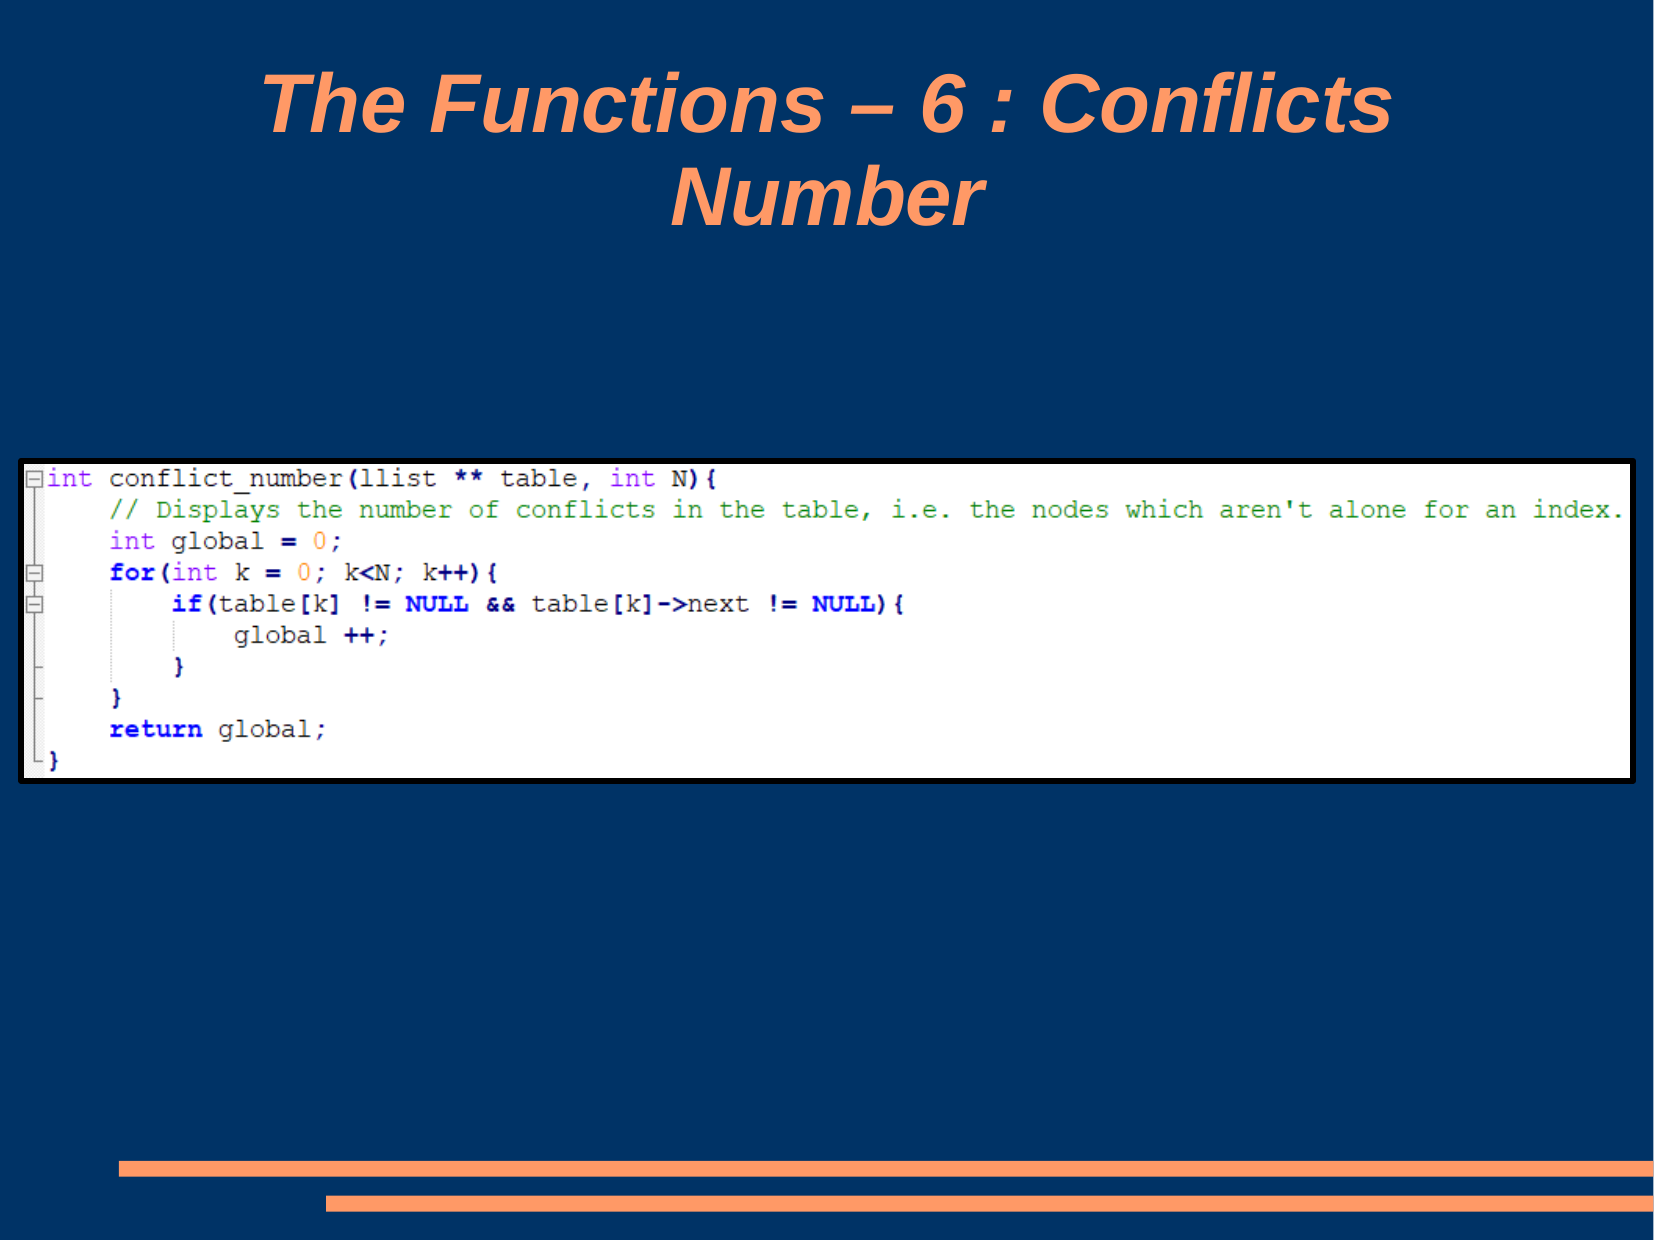

# The Functions – 6 : Conflicts Number